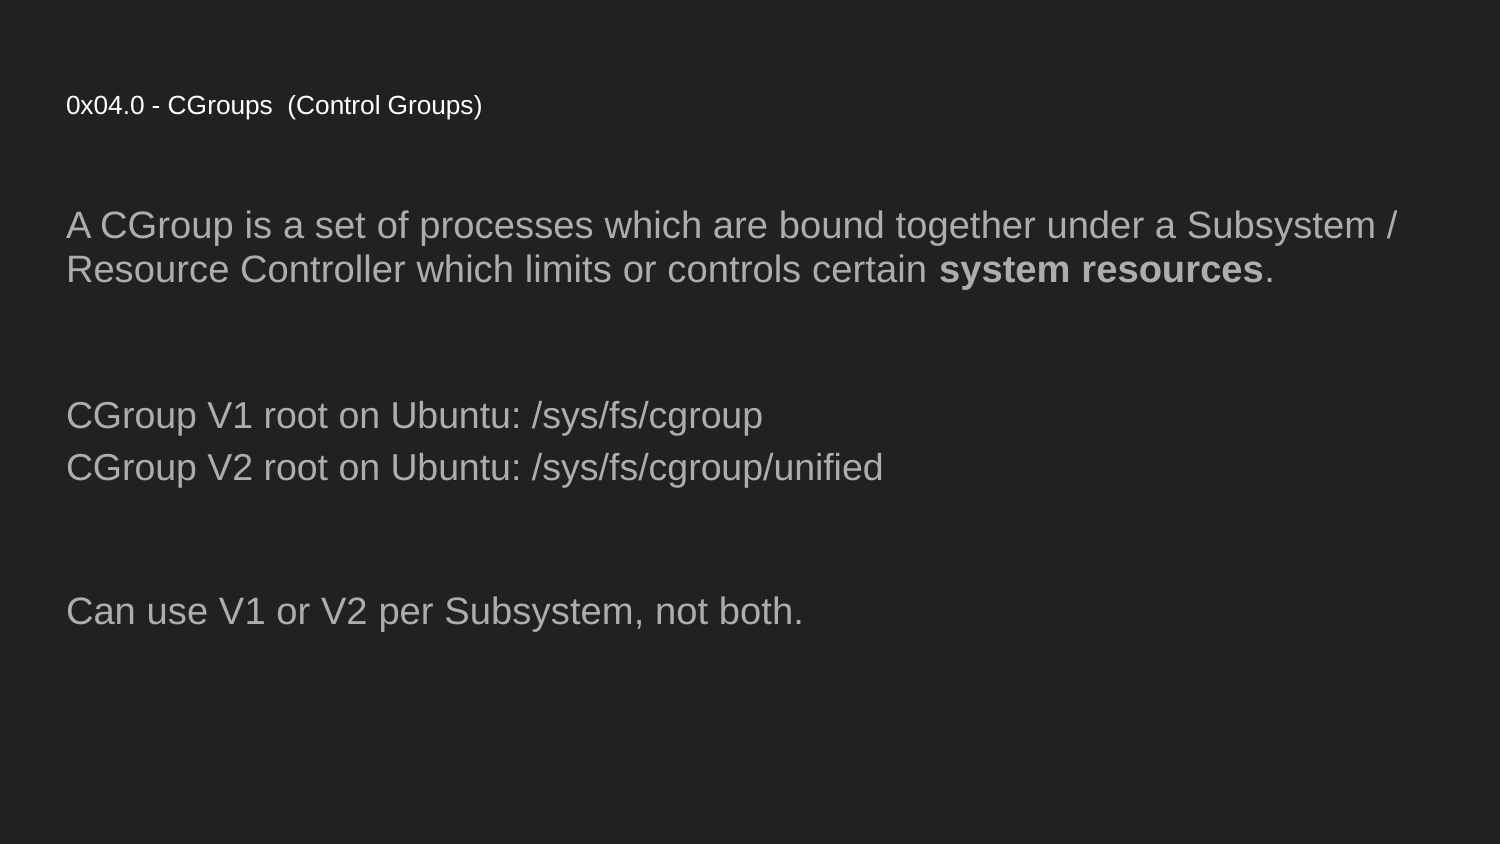

# 0x04.0 - CGroups (Control Groups)
A CGroup is a set of processes which are bound together under a Subsystem / Resource Controller which limits or controls certain system resources.
CGroup V1 root on Ubuntu: /sys/fs/cgroup
CGroup V2 root on Ubuntu: /sys/fs/cgroup/unified
Can use V1 or V2 per Subsystem, not both.